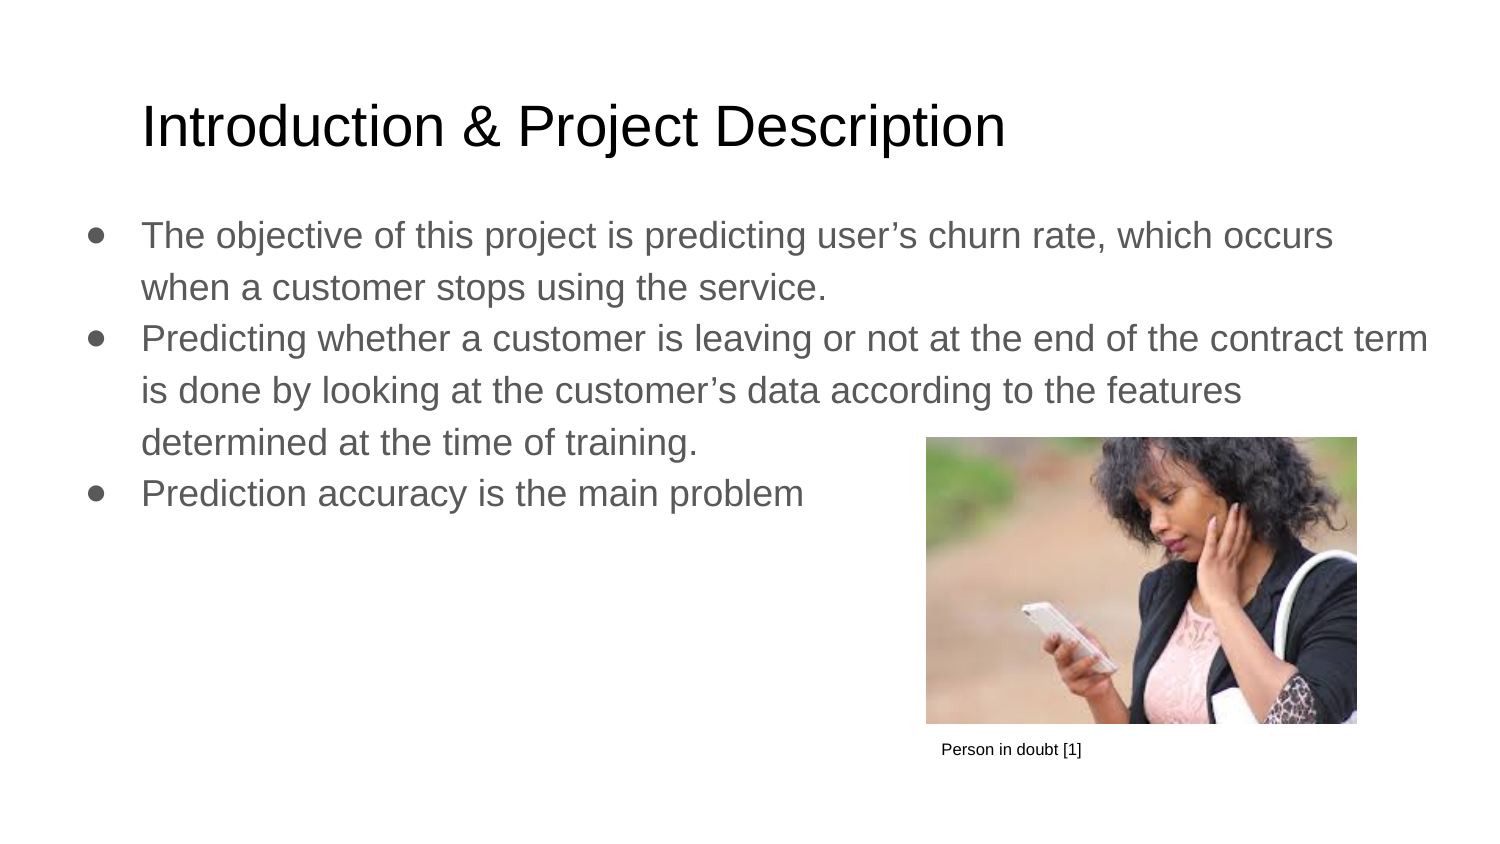

# Introduction & Project Description
The objective of this project is predicting user’s churn rate, which occurs when a customer stops using the service.
Predicting whether a customer is leaving or not at the end of the contract term is done by looking at the customer’s data according to the features determined at the time of training.
Prediction accuracy is the main problem
Person in doubt [1]